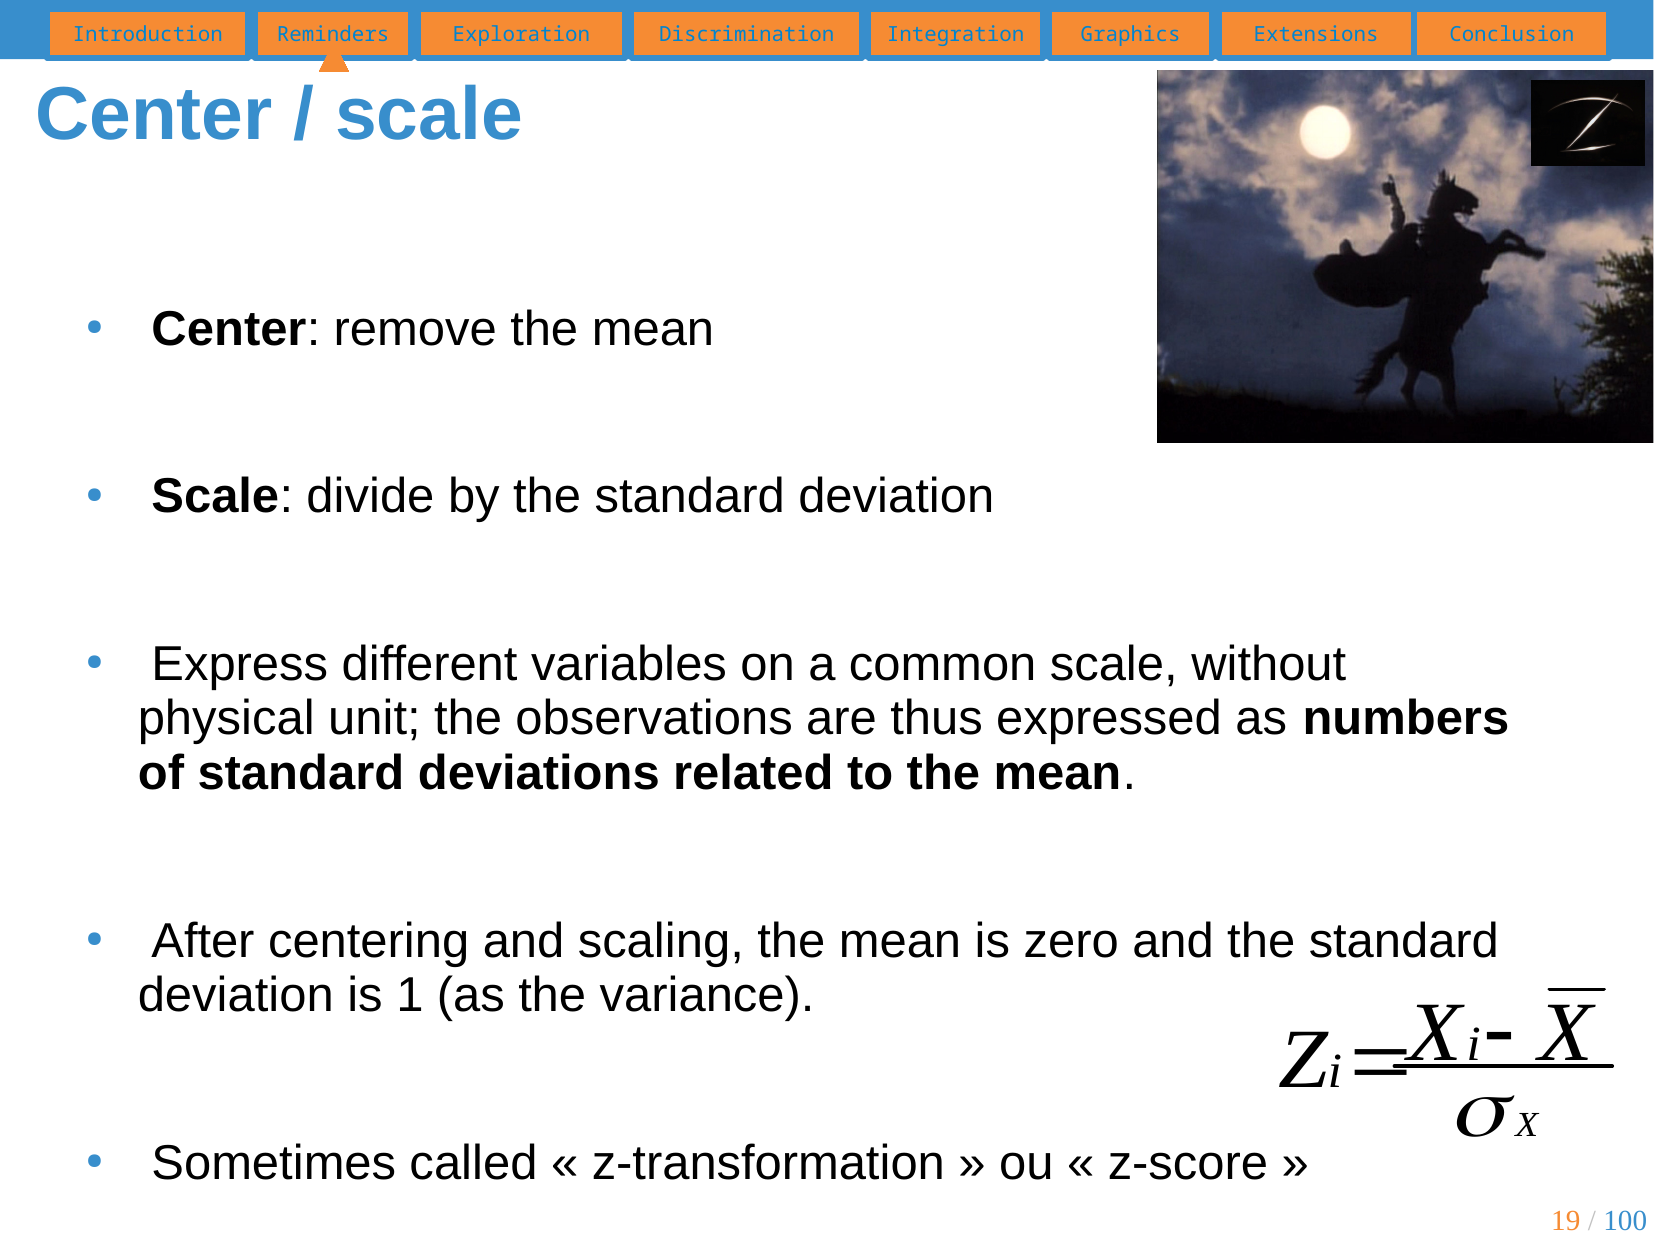

# Center / scale
 Center: remove the mean
 Scale: divide by the standard deviation
 Express different variables on a common scale, without physical unit; the observations are thus expressed as numbers of standard deviations related to the mean.
 After centering and scaling, the mean is zero and the standard deviation is 1 (as the variance).
 Sometimes called « z-transformation » ou « z-score »
19